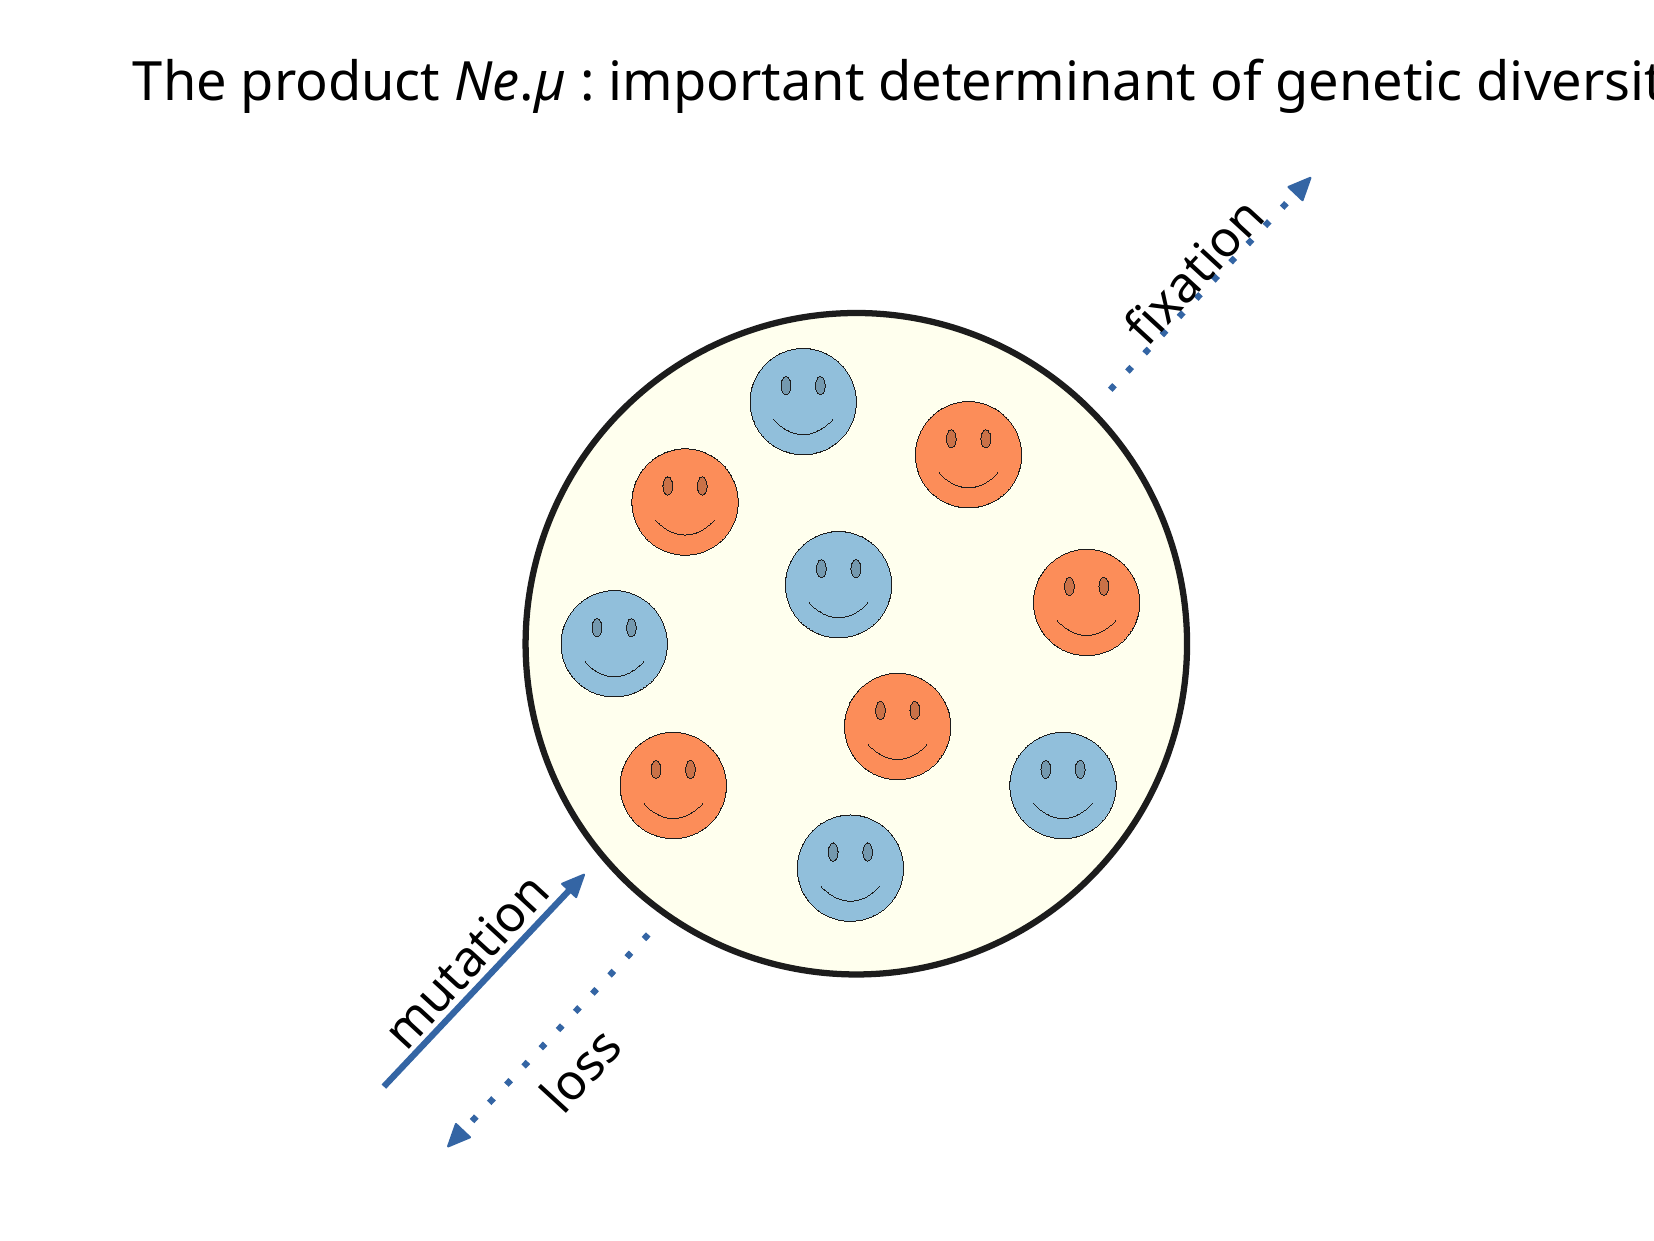

The product Ne.µ : important determinant of genetic diversity
fixation
mutation
loss